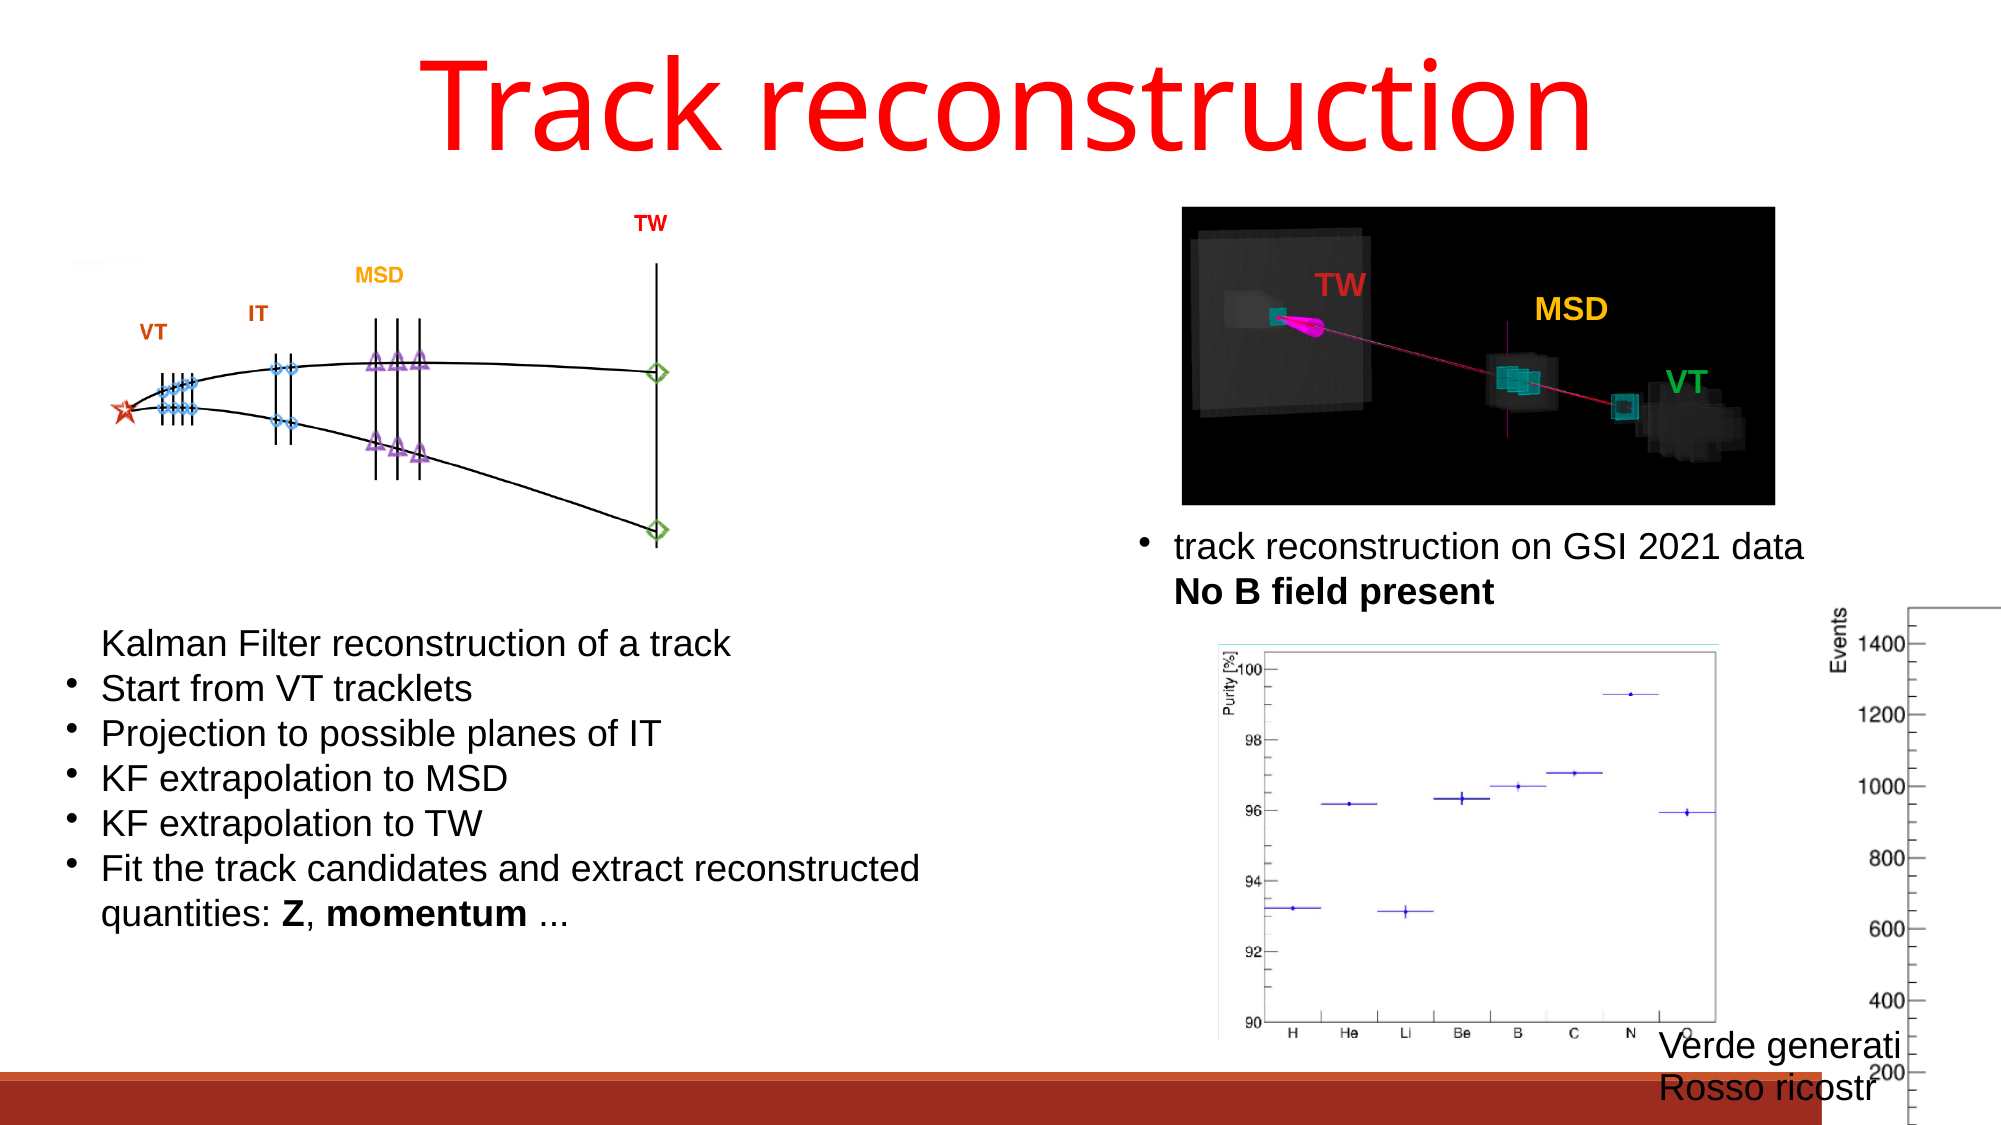

Track reconstruction
TW
MSD
VT
track reconstruction on GSI 2021 data
No B field present
Kalman Filter reconstruction of a track
Start from VT tracklets
Projection to possible planes of IT
KF extrapolation to MSD
KF extrapolation to TW
Fit the track candidates and extract reconstructed quantities: Z, momentum ...
Verde generati
Rosso ricostr